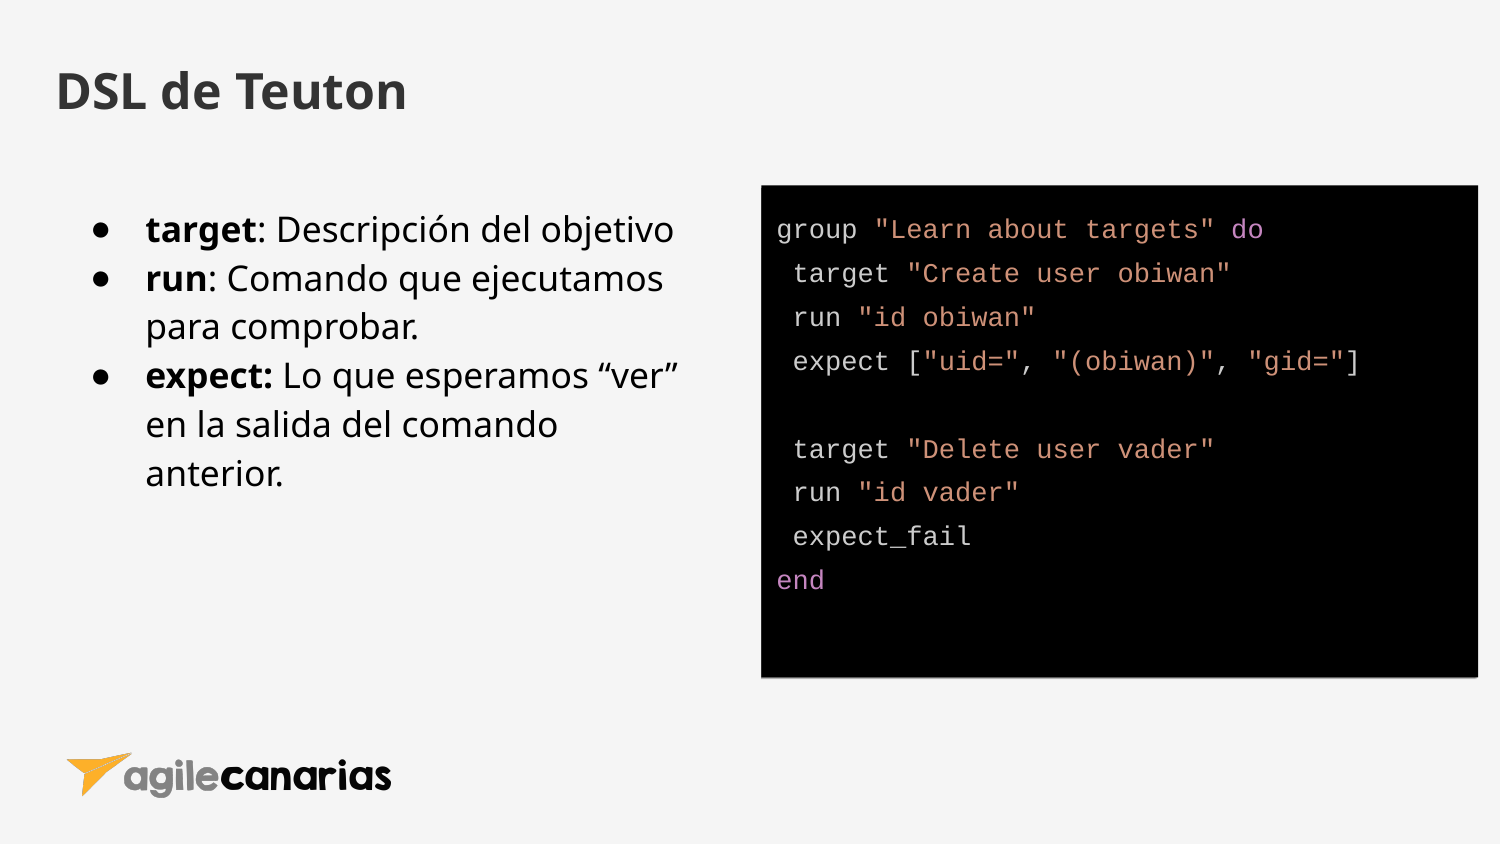

DSL de Teuton
target: Descripción del objetivo
run: Comando que ejecutamos para comprobar.
expect: Lo que esperamos “ver” en la salida del comando anterior.
group "Learn about targets" do
 target "Create user obiwan"
 run "id obiwan"
 expect ["uid=", "(obiwan)", "gid="]
 target "Delete user vader"
 run "id vader"
 expect_fail
end